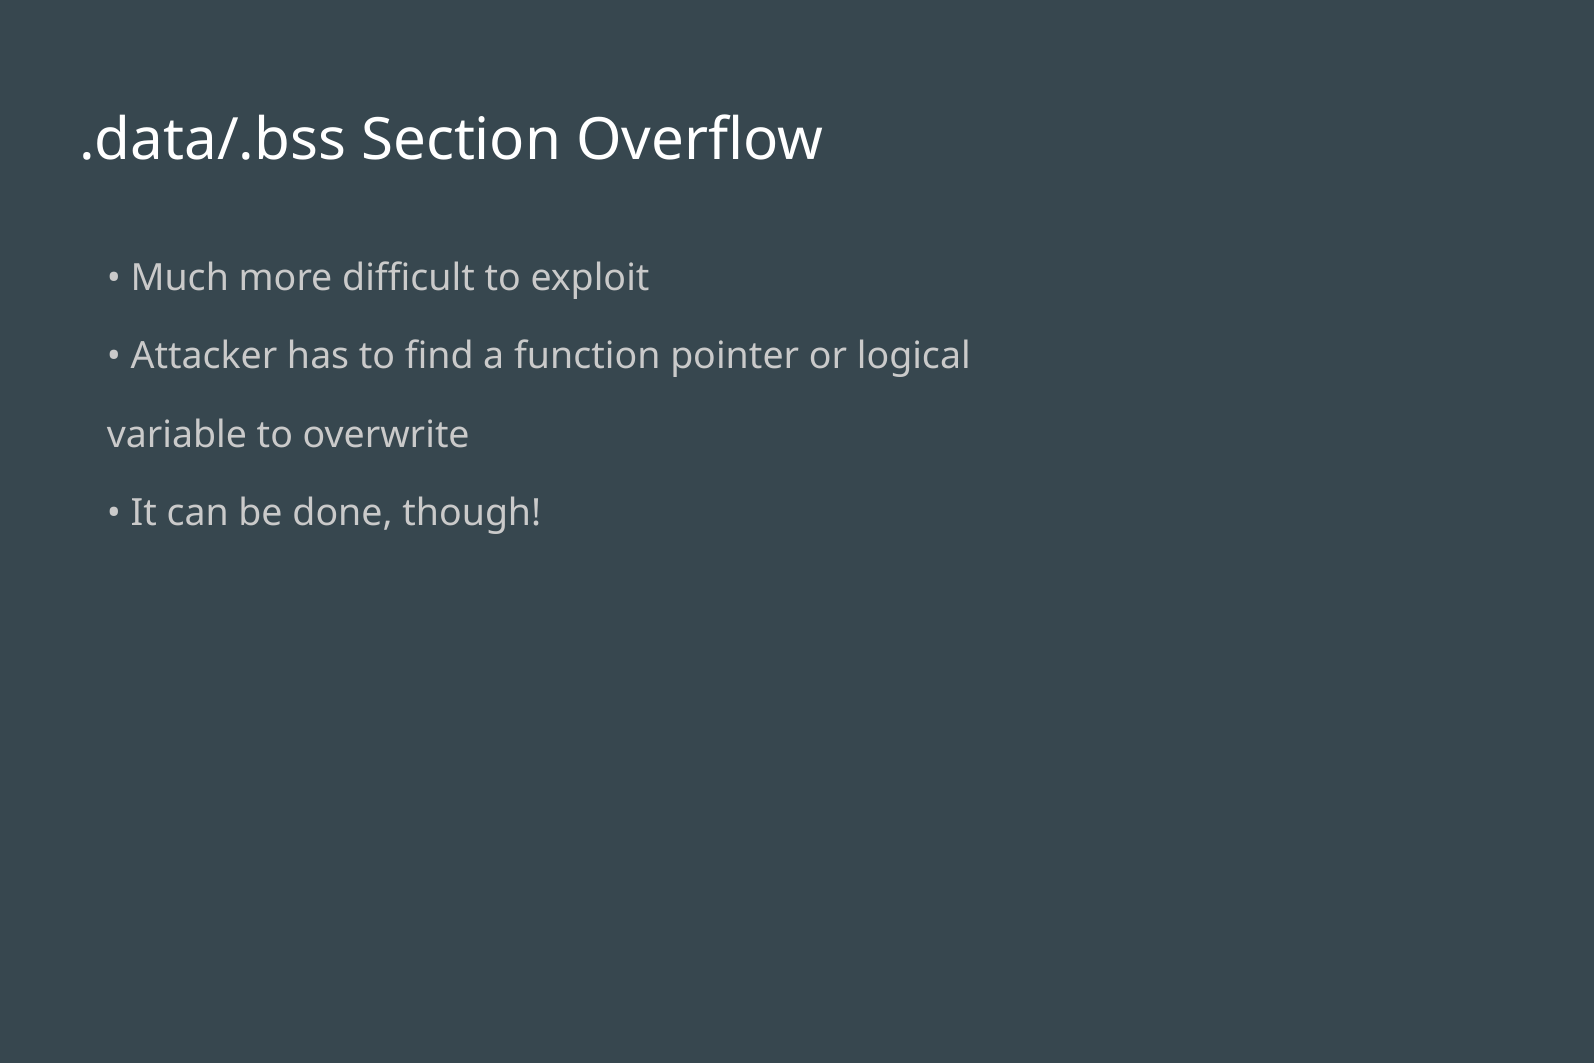

# .data/.bss Section Overflow
• Much more difficult to exploit
• Attacker has to find a function pointer or logical
variable to overwrite
• It can be done, though!